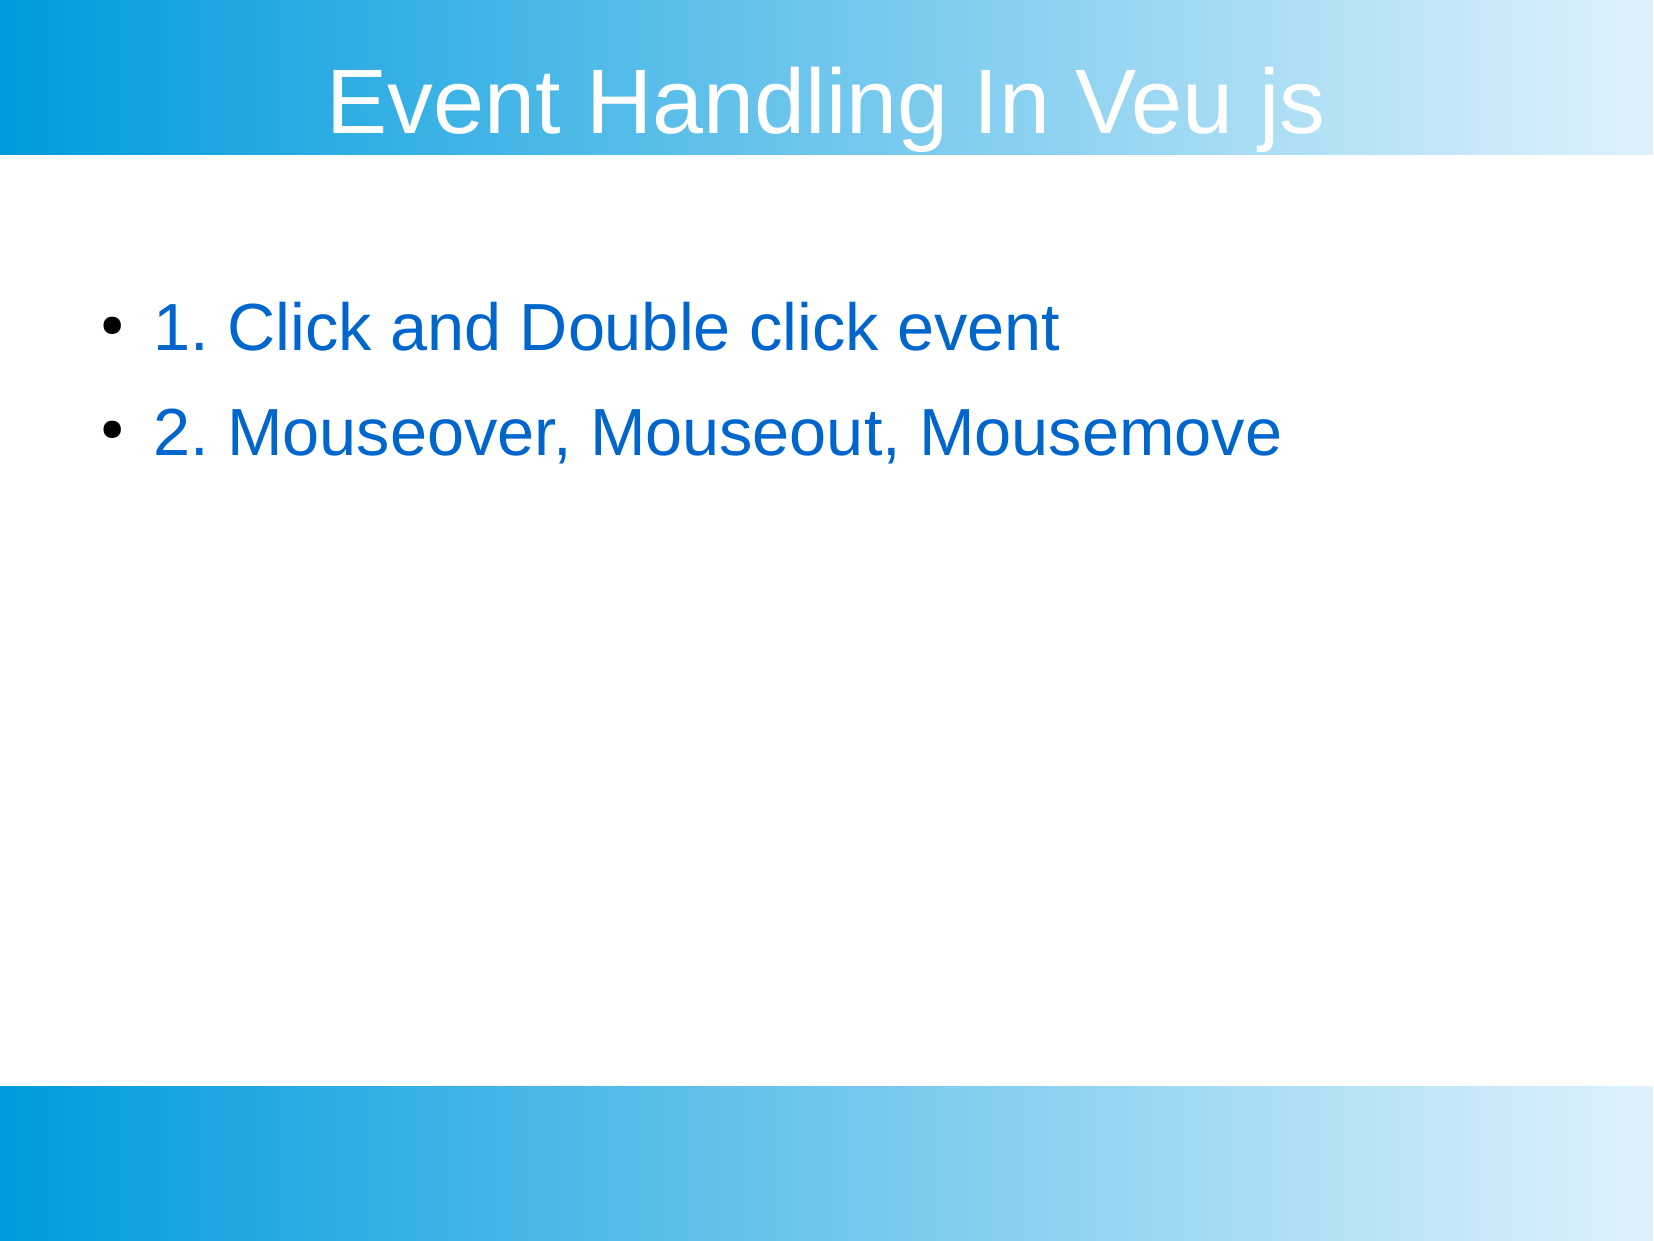

# Event Handling In Veu js
1. Click and Double click event
2. Mouseover, Mouseout, Mousemove